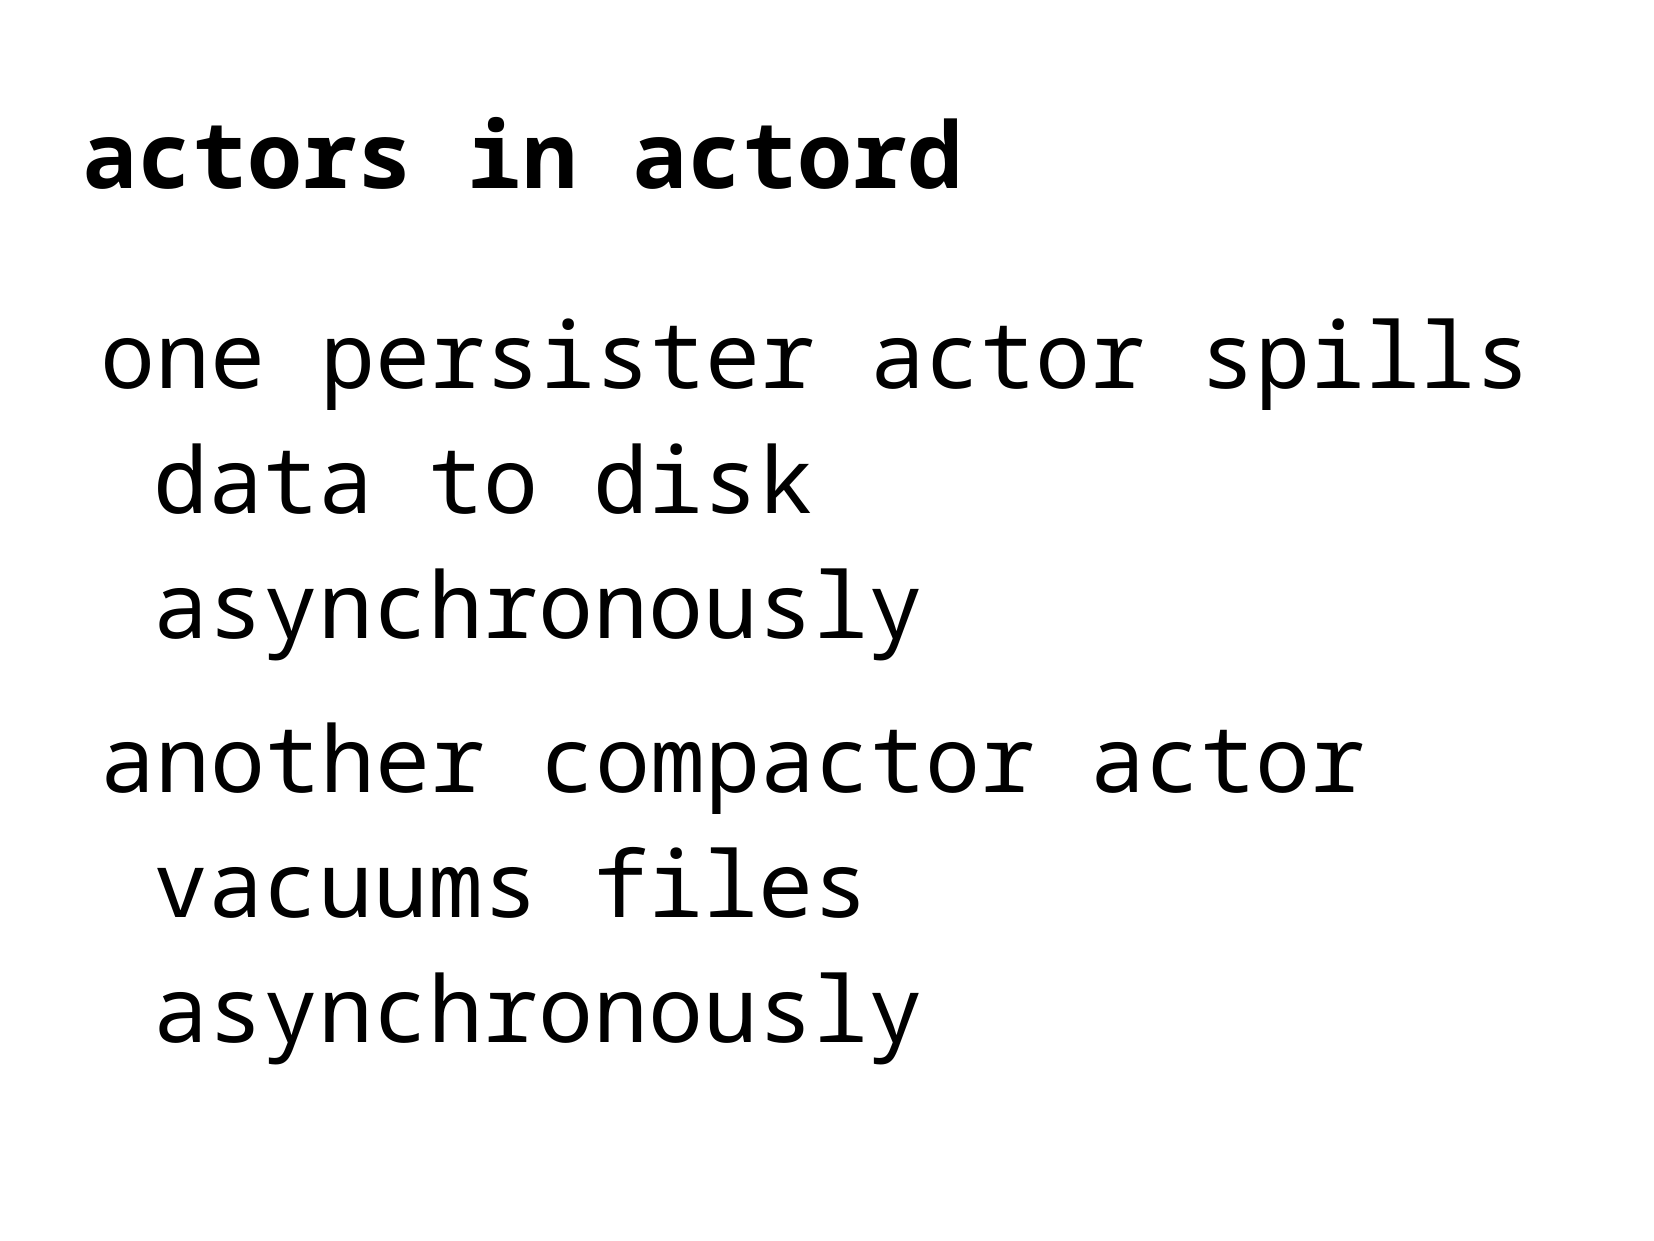

# actors in actord
one persister actor spills data to disk asynchronously
another compactor actor vacuums files asynchronously